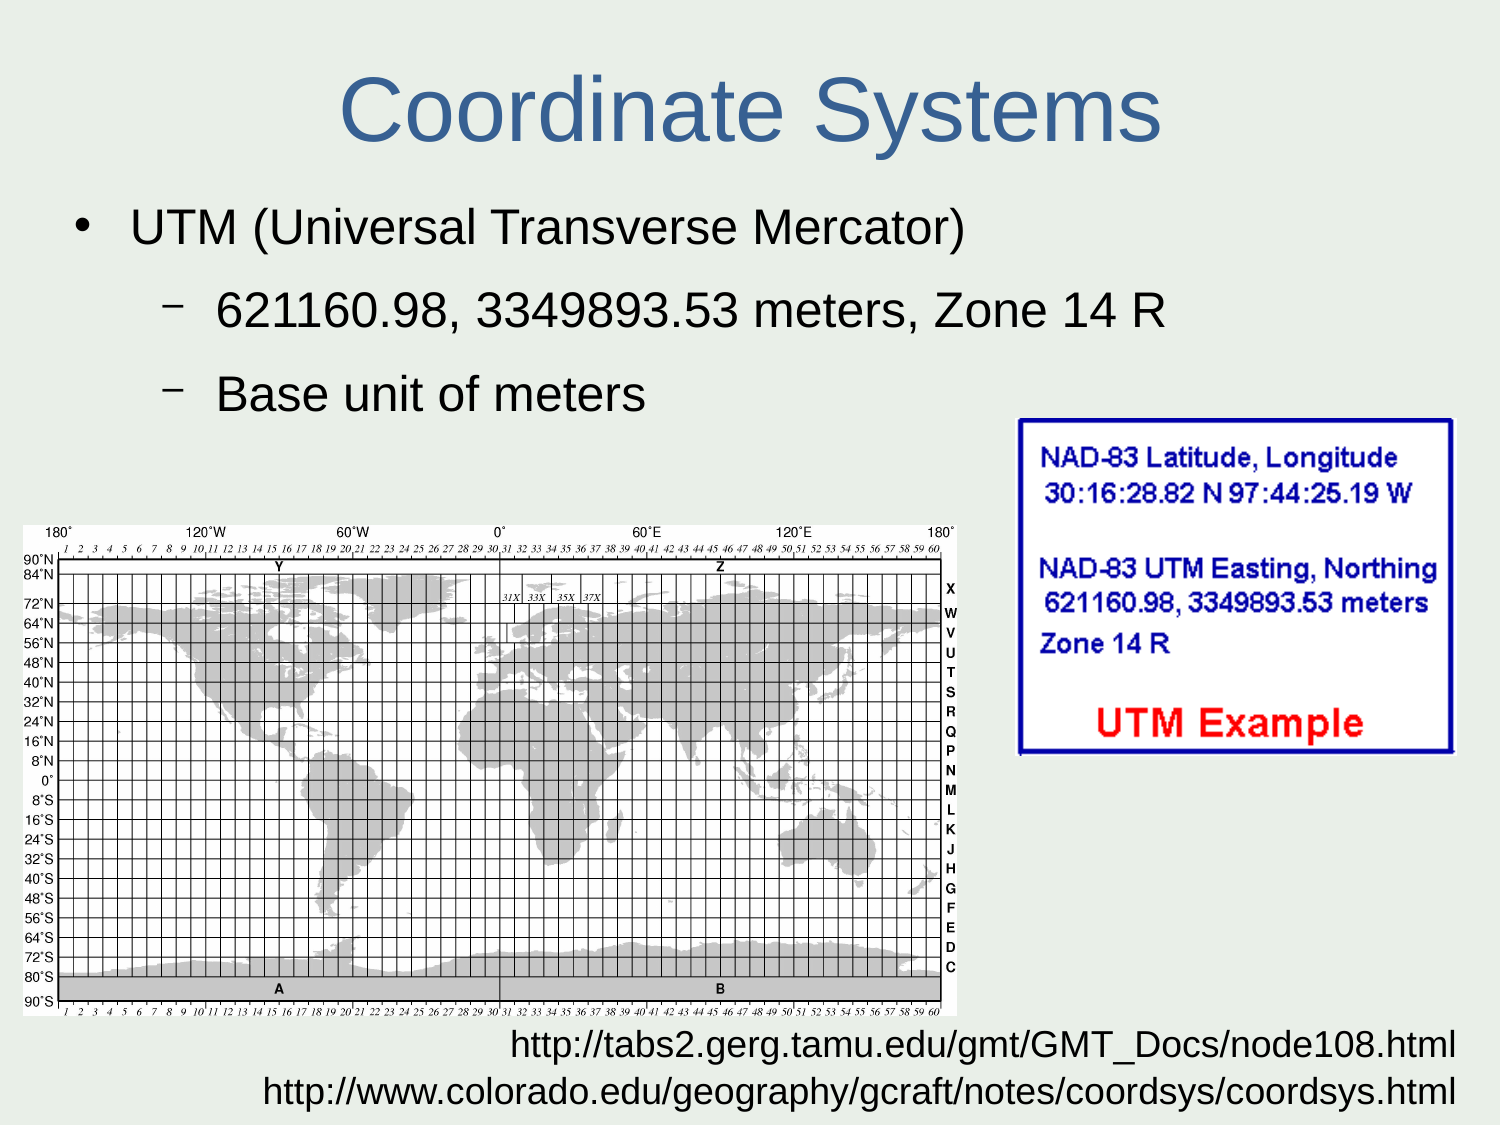

Coordinate Systems
# UTM (Universal Transverse Mercator)
621160.98, 3349893.53 meters, Zone 14 R
Base unit of meters
http://tabs2.gerg.tamu.edu/gmt/GMT_Docs/node108.html
http://www.colorado.edu/geography/gcraft/notes/coordsys/coordsys.html